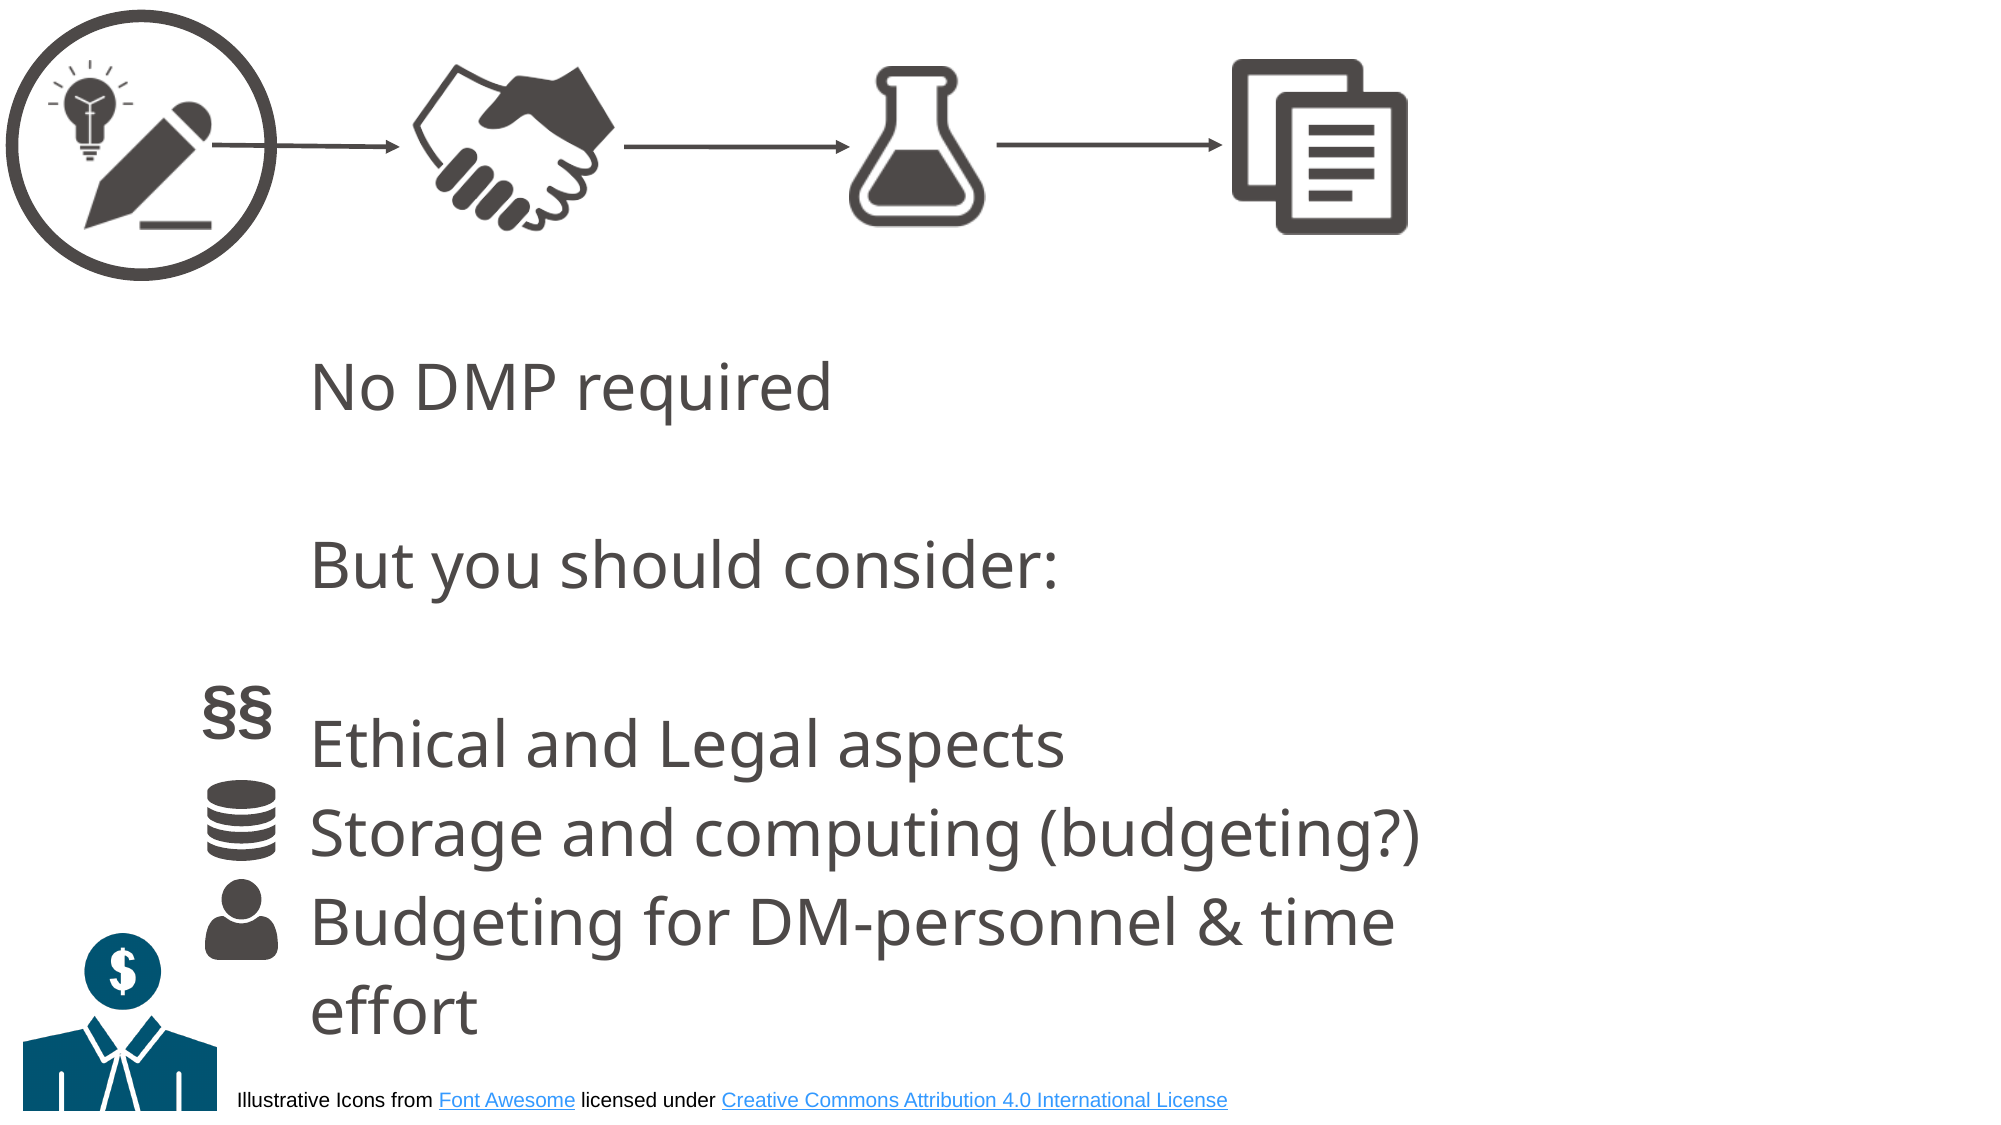

No DMP required
But you should consider:
Ethical and Legal aspects
Storage and computing (budgeting?)
Budgeting for DM-personnel & time effort
§§
Illustrative Icons from Font Awesome licensed under Creative Commons Attribution 4.0 International License